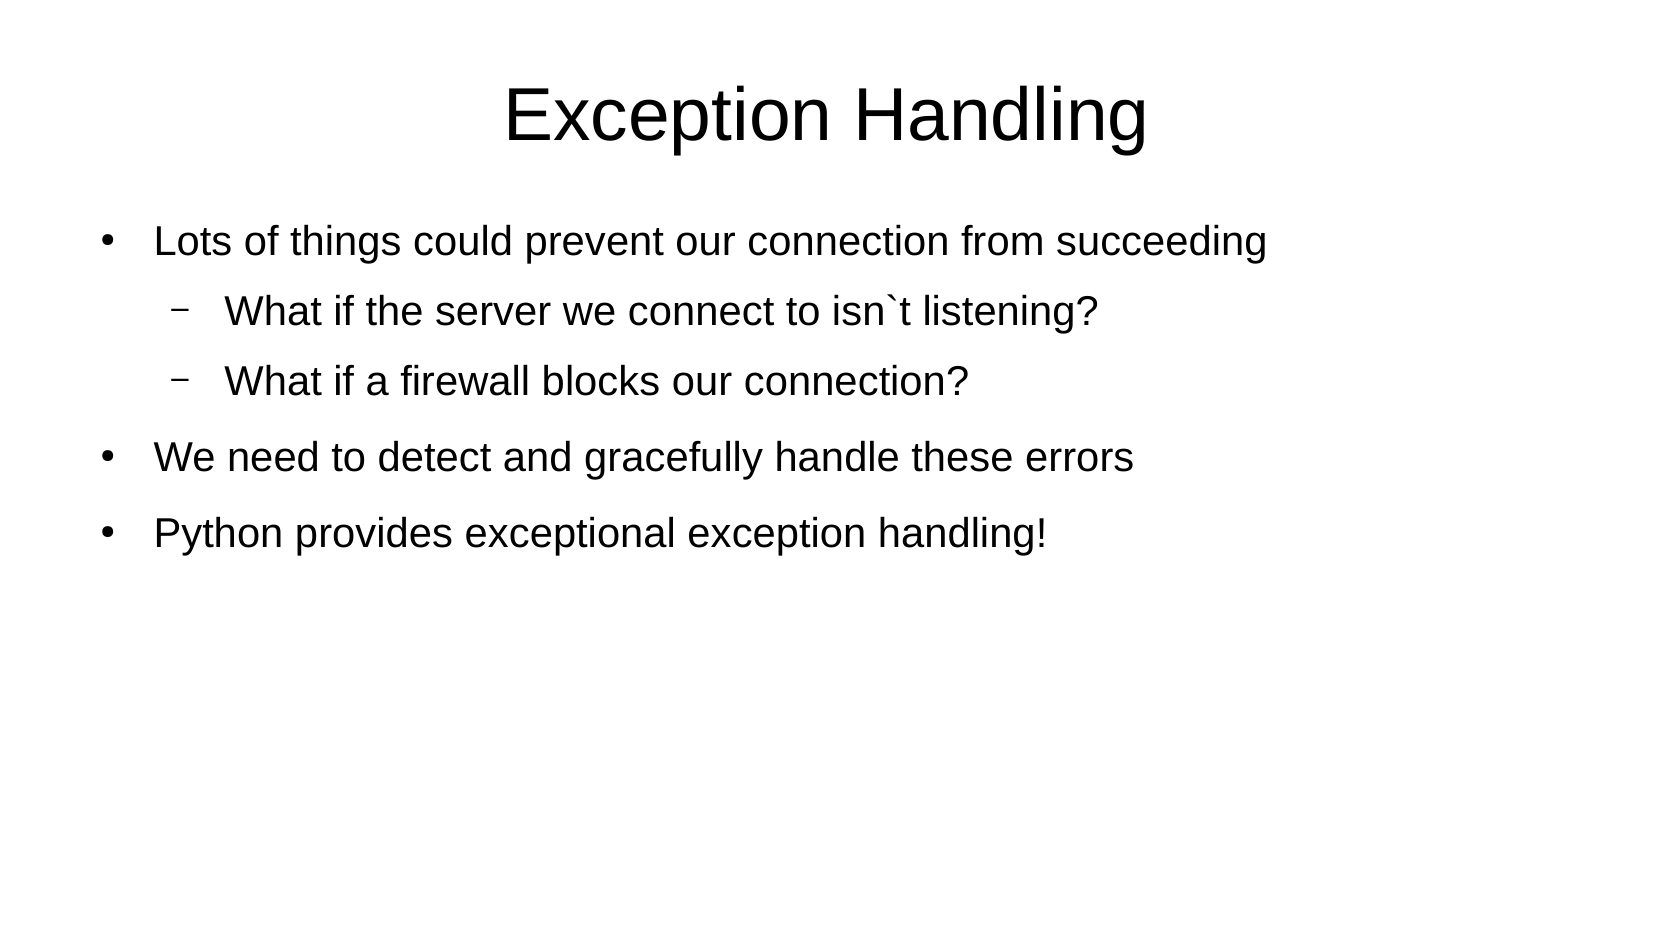

# Exception Handling
Lots of things could prevent our connection from succeeding
What if the server we connect to isn`t listening?
What if a firewall blocks our connection?
We need to detect and gracefully handle these errors
Python provides exceptional exception handling!